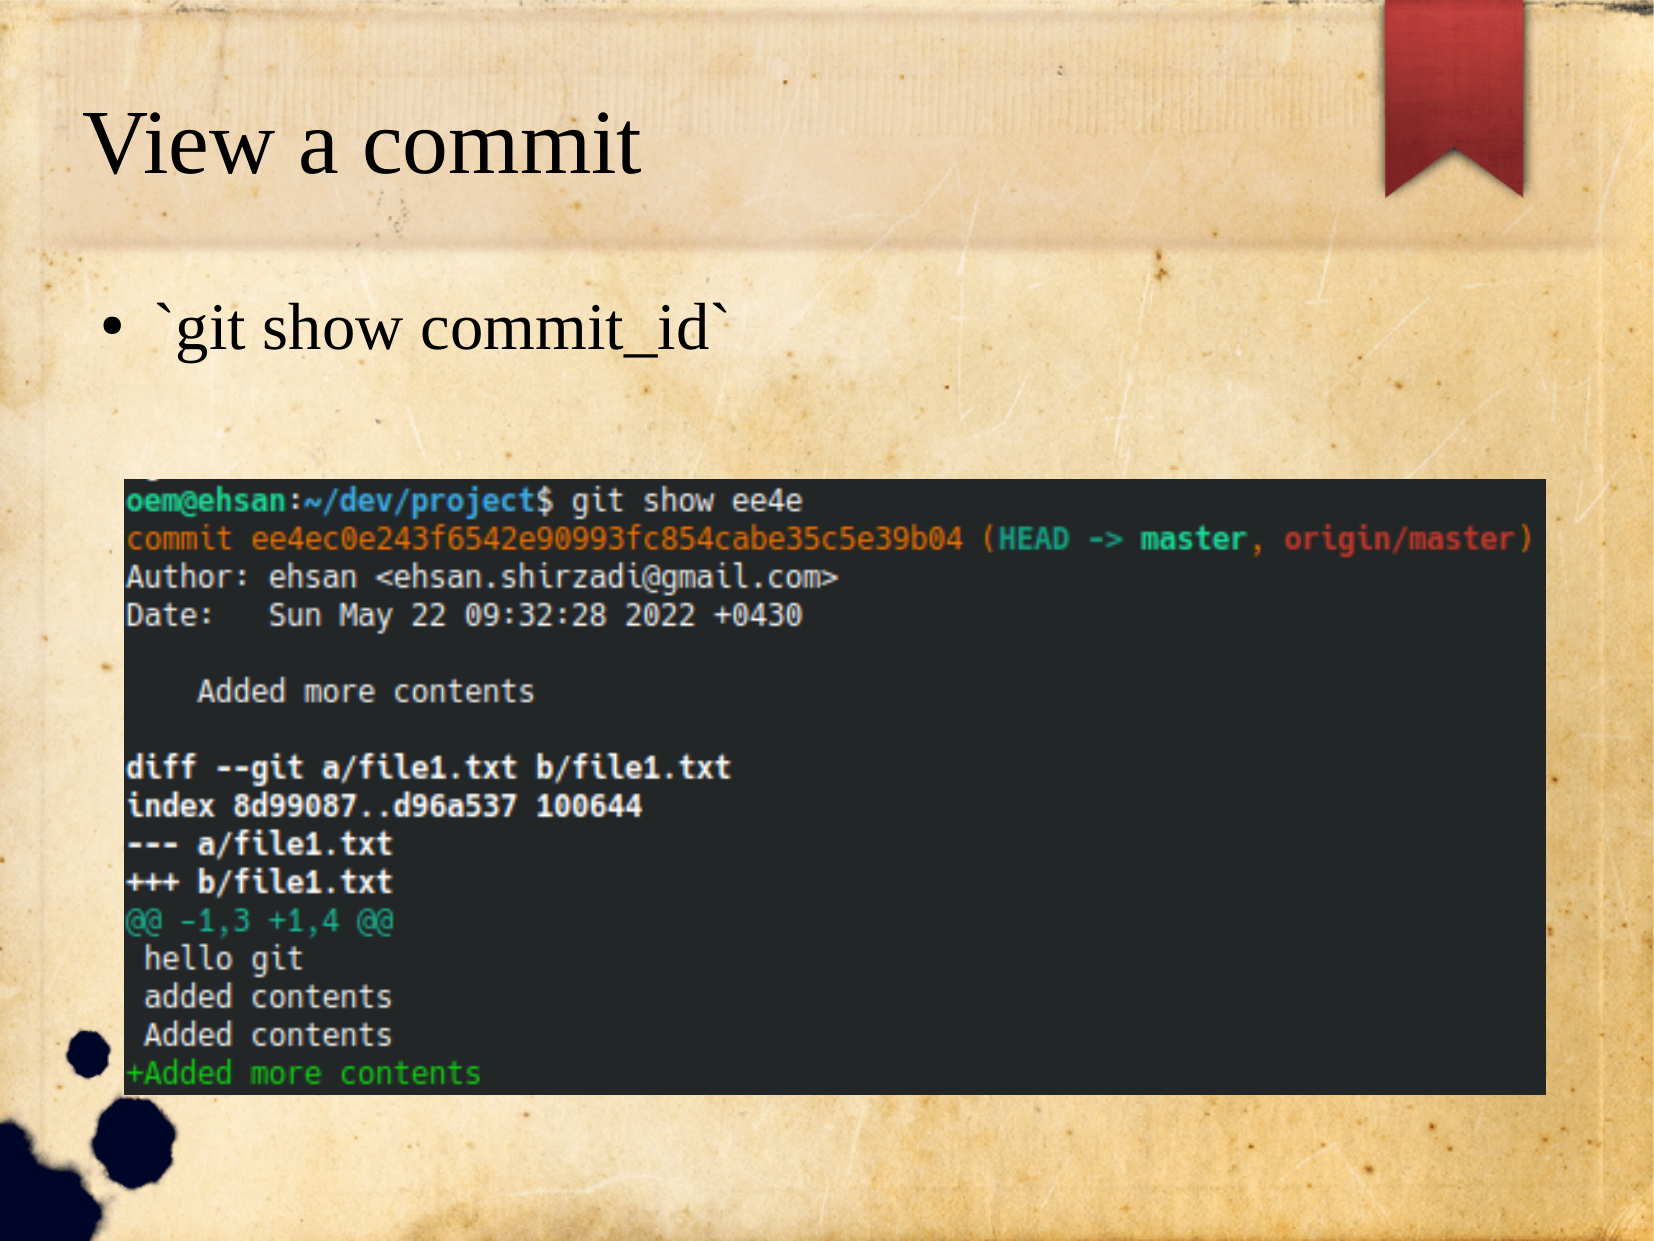

# View a commit
`git show commit_id`